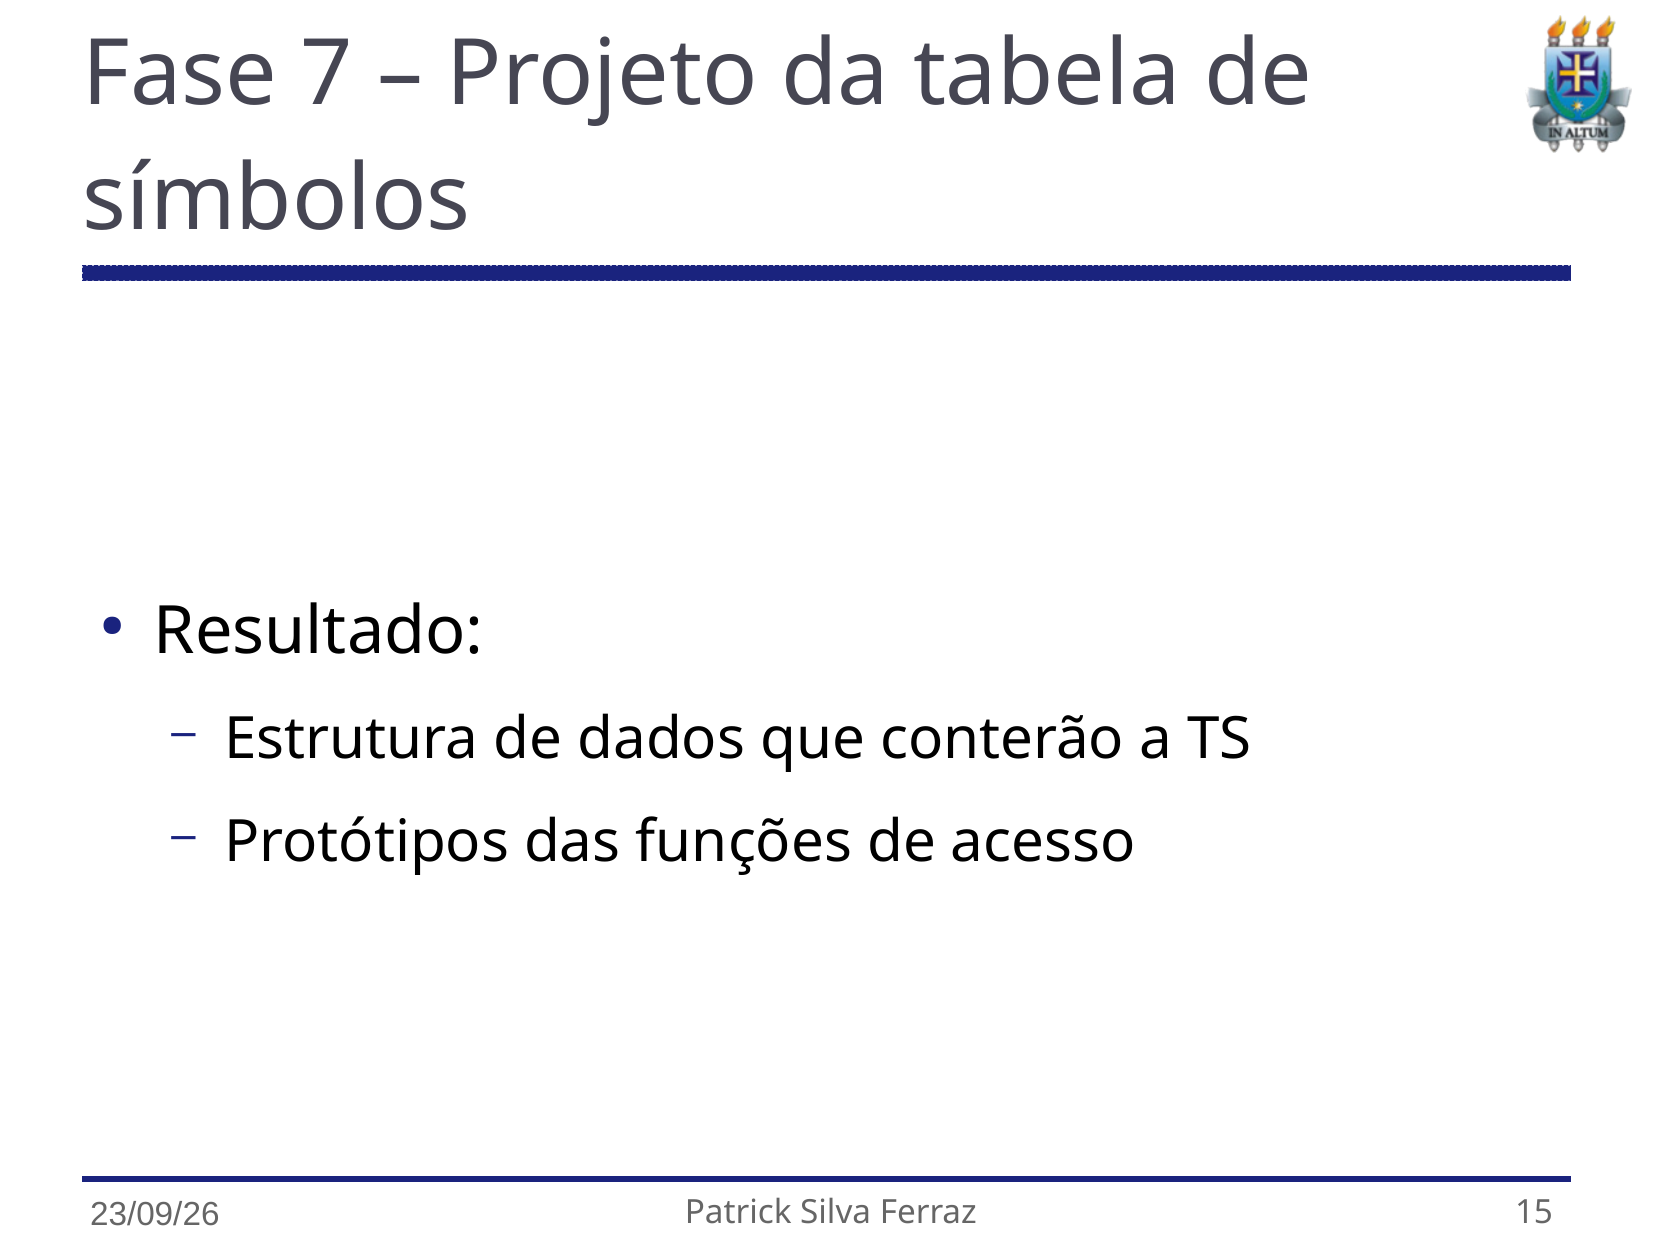

# Fase 7 – Projeto da tabela de símbolos
Resultado:
Estrutura de dados que conterão a TS
Protótipos das funções de acesso